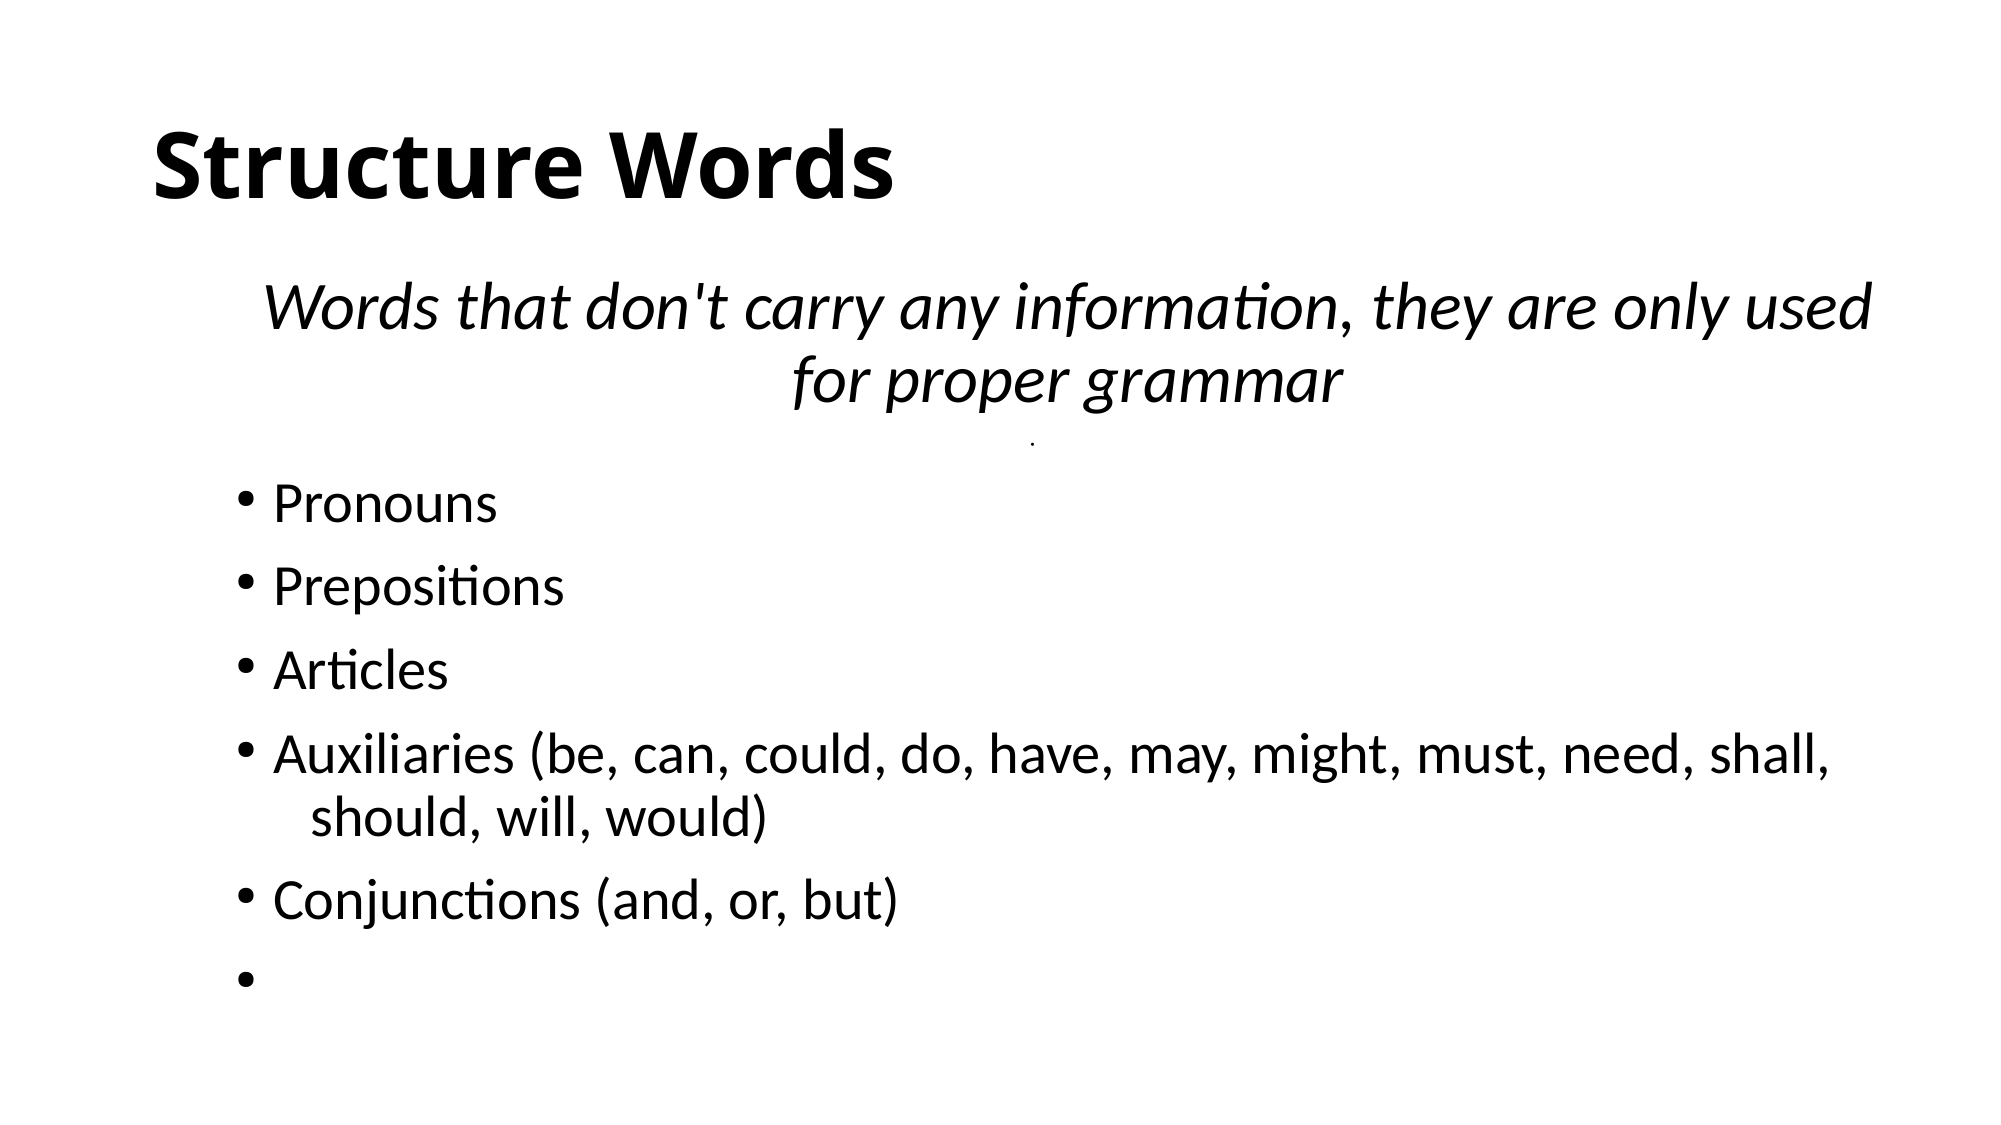

# Structure Words
Words that don't carry any information, they are only used for proper grammar
Pronouns
Prepositions
Articles
Auxiliaries (be, can, could, do, have, may, might, must, need, shall, should, will, would)
Conjunctions (and, or, but)